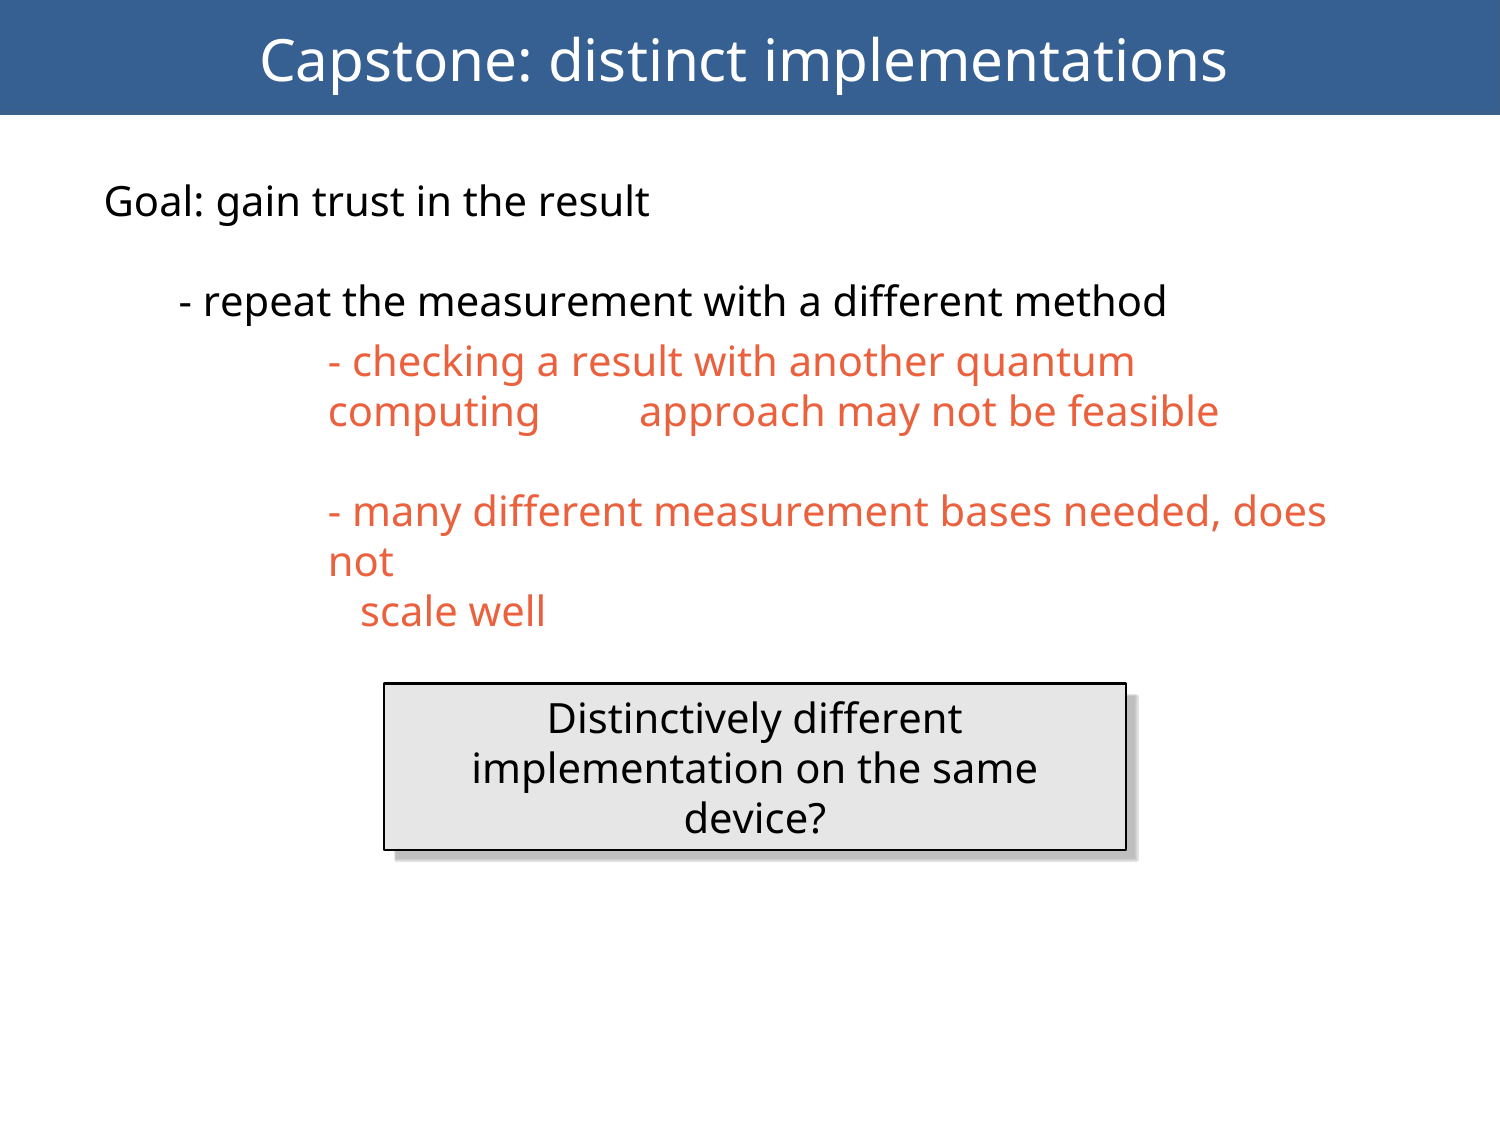

Capstone: distinct implementations
Goal: gain trust in the result
	- repeat the measurement with a different method
- checking a result with another quantum computing 	 approach may not be feasible
- many different measurement bases needed, does not
 scale well
Distinctively different implementation on the same device?